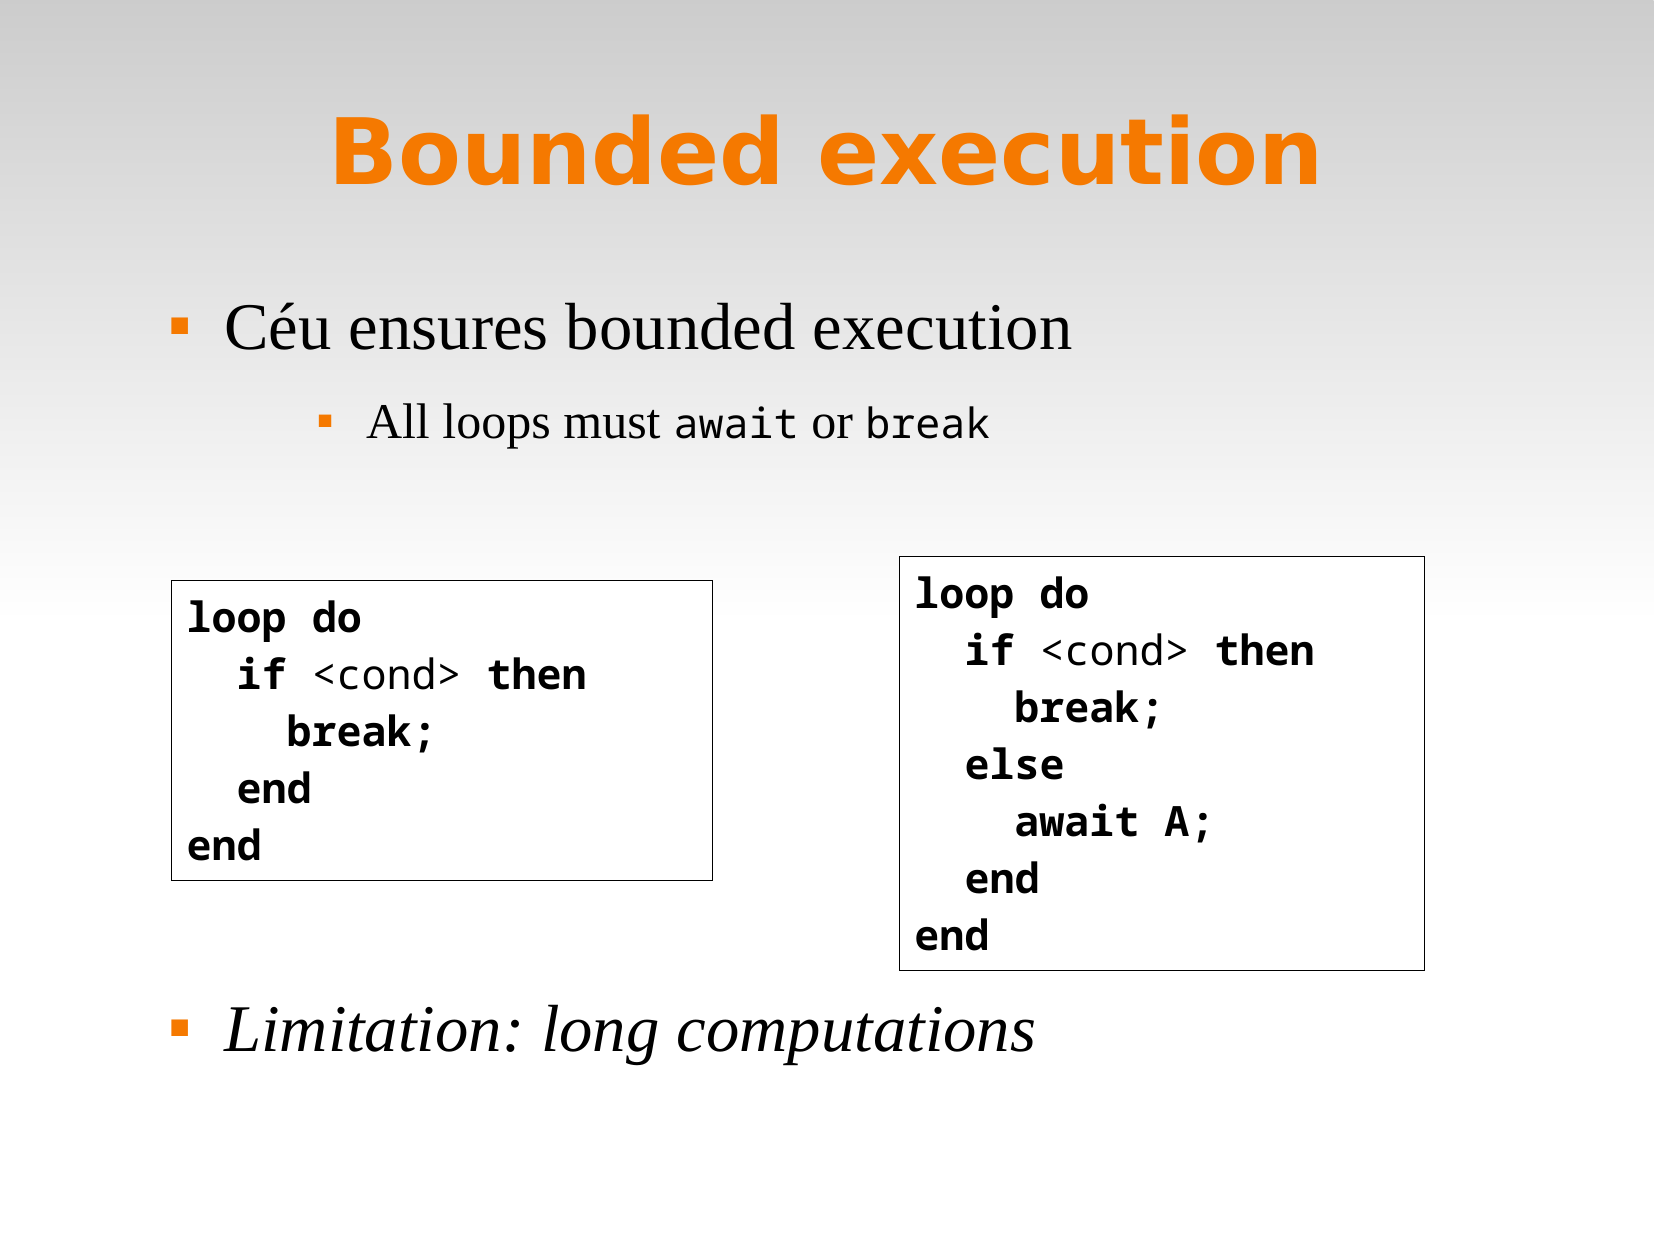

# Bounded execution
Céu ensures bounded execution
All loops must await or break
Limitation: long computations
loop do
 if <cond> then
 break;
 else
 await A;
 end
end
loop do
 if <cond> then
 break;
 end
end